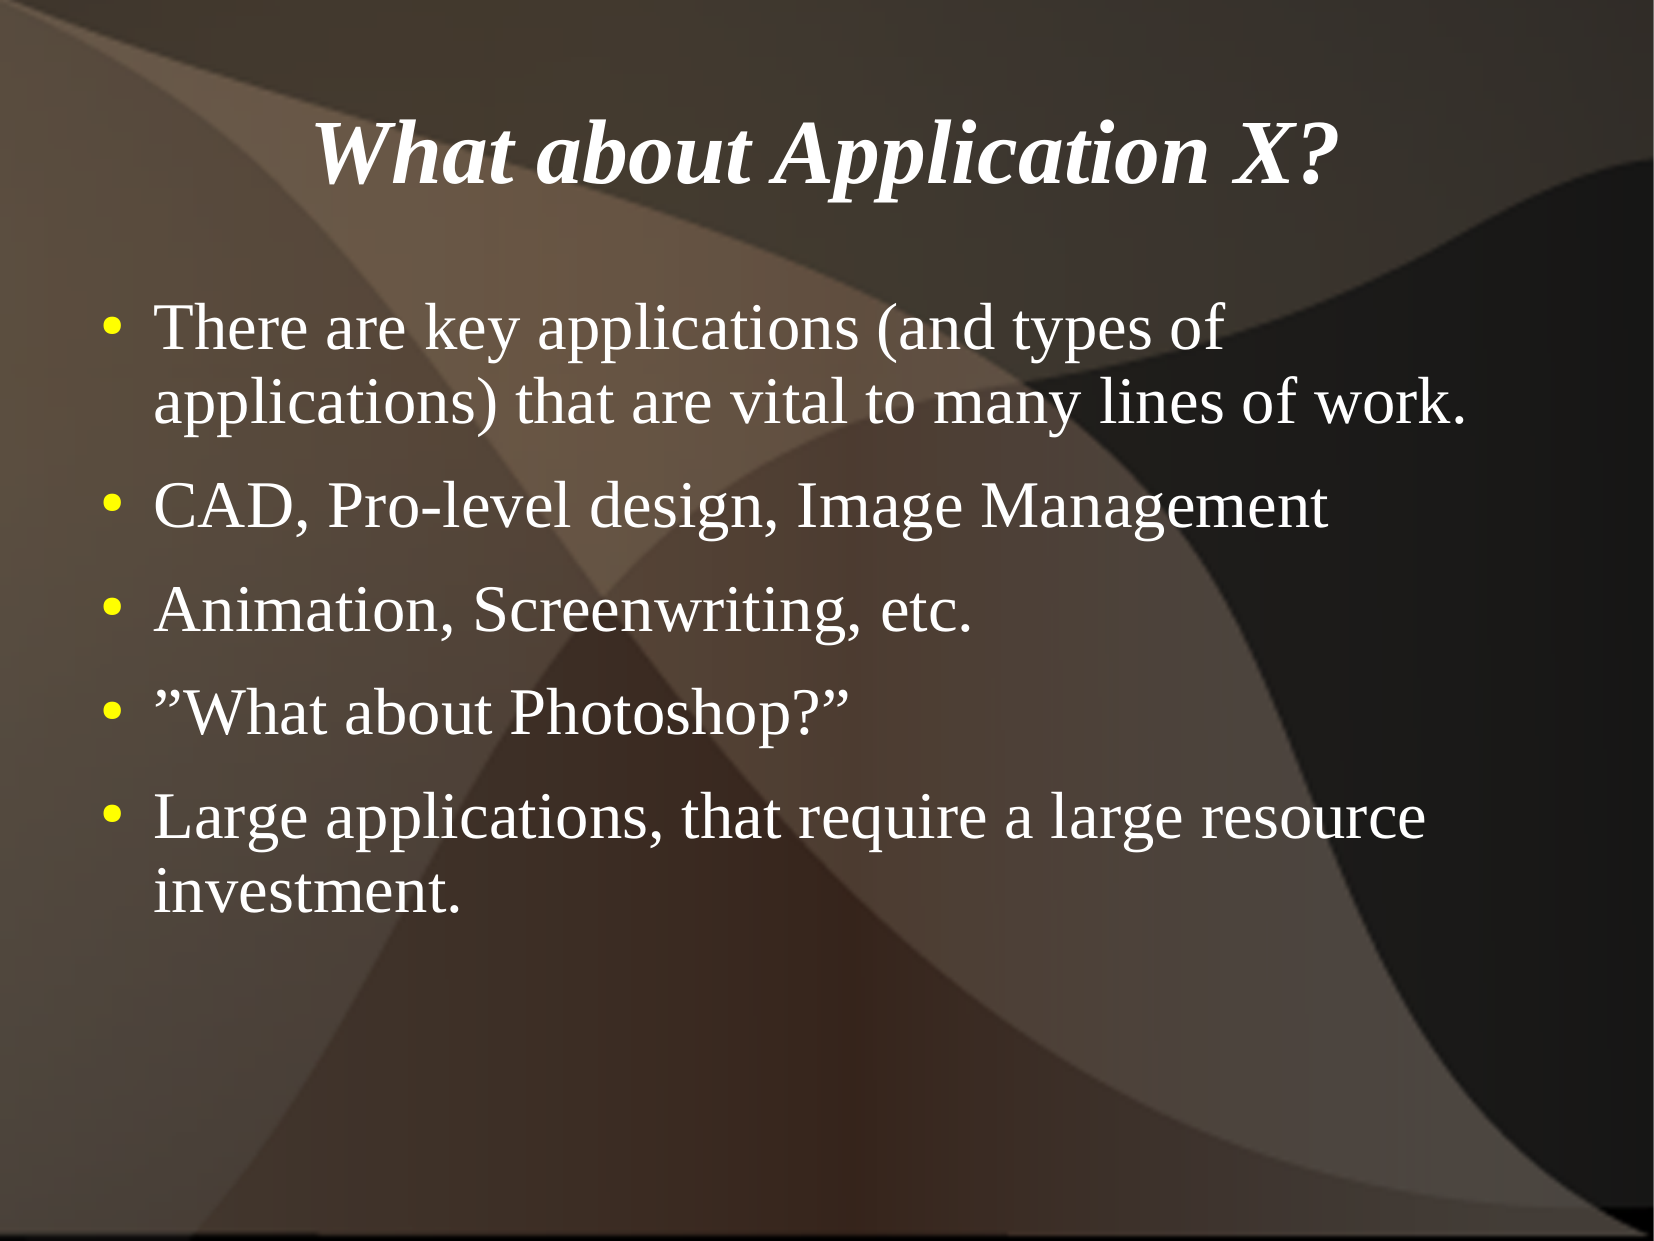

# What about Application X?
There are key applications (and types of applications) that are vital to many lines of work.
CAD, Pro-level design, Image Management
Animation, Screenwriting, etc.
”What about Photoshop?”
Large applications, that require a large resource investment.